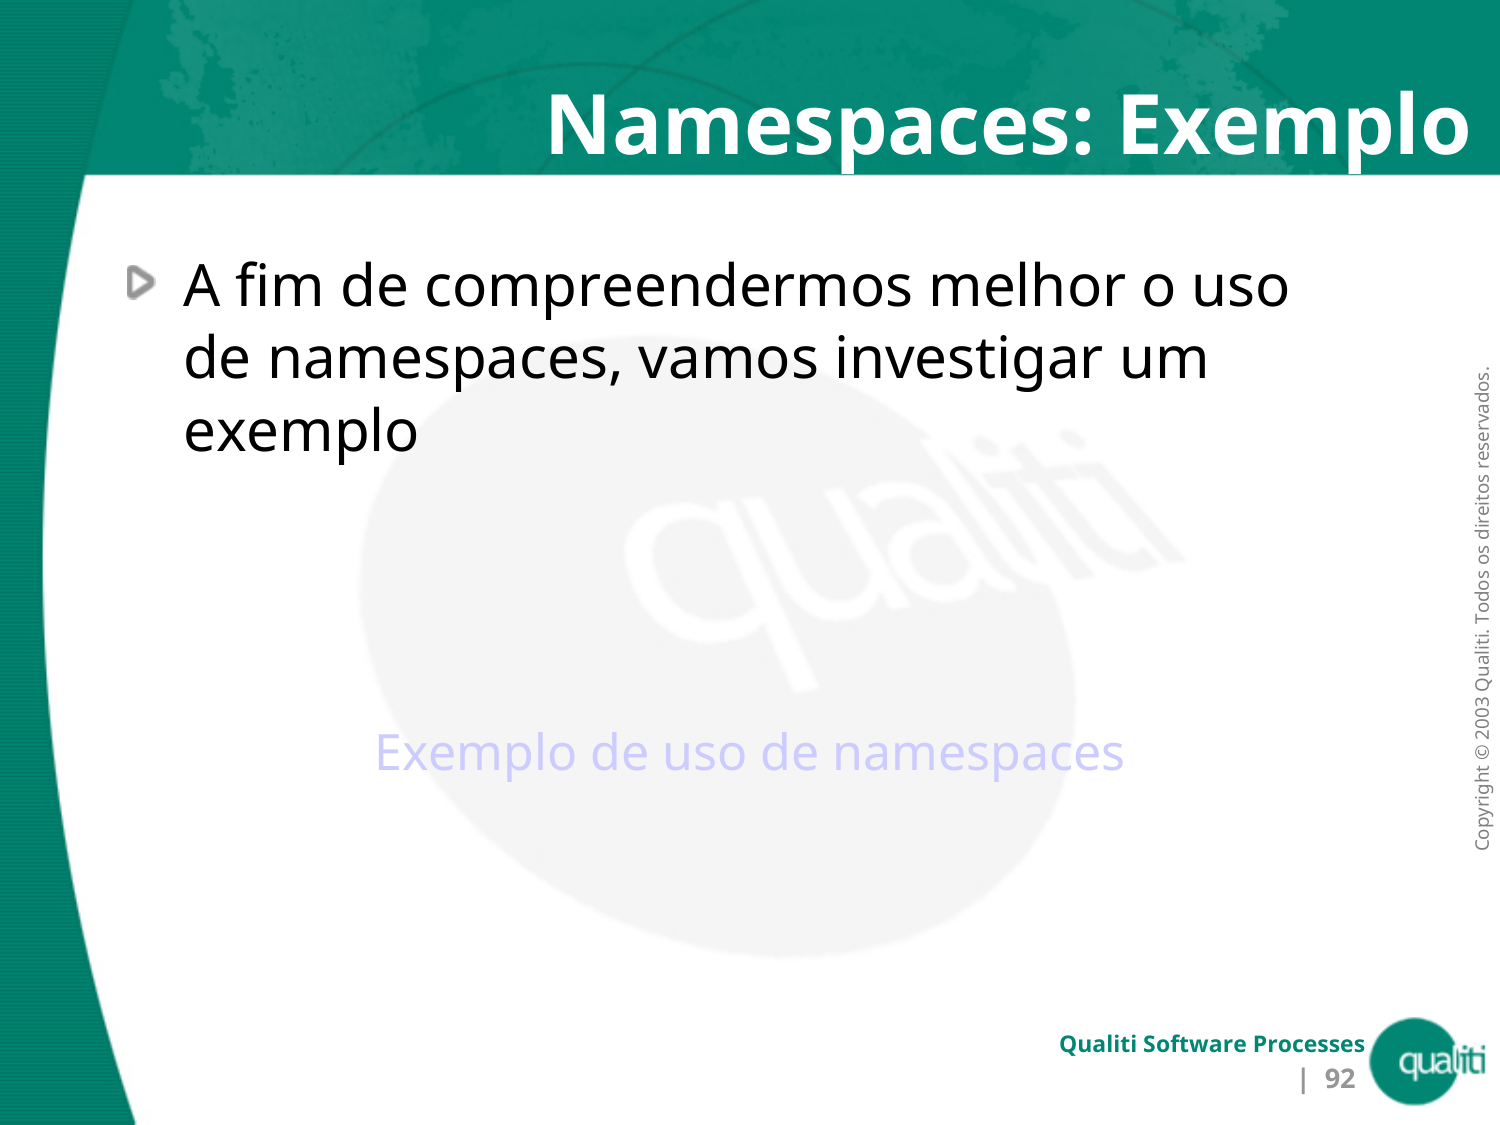

# Namespaces: Exemplo
A fim de compreendermos melhor o uso de namespaces, vamos investigar um exemplo
Exemplo de uso de namespaces